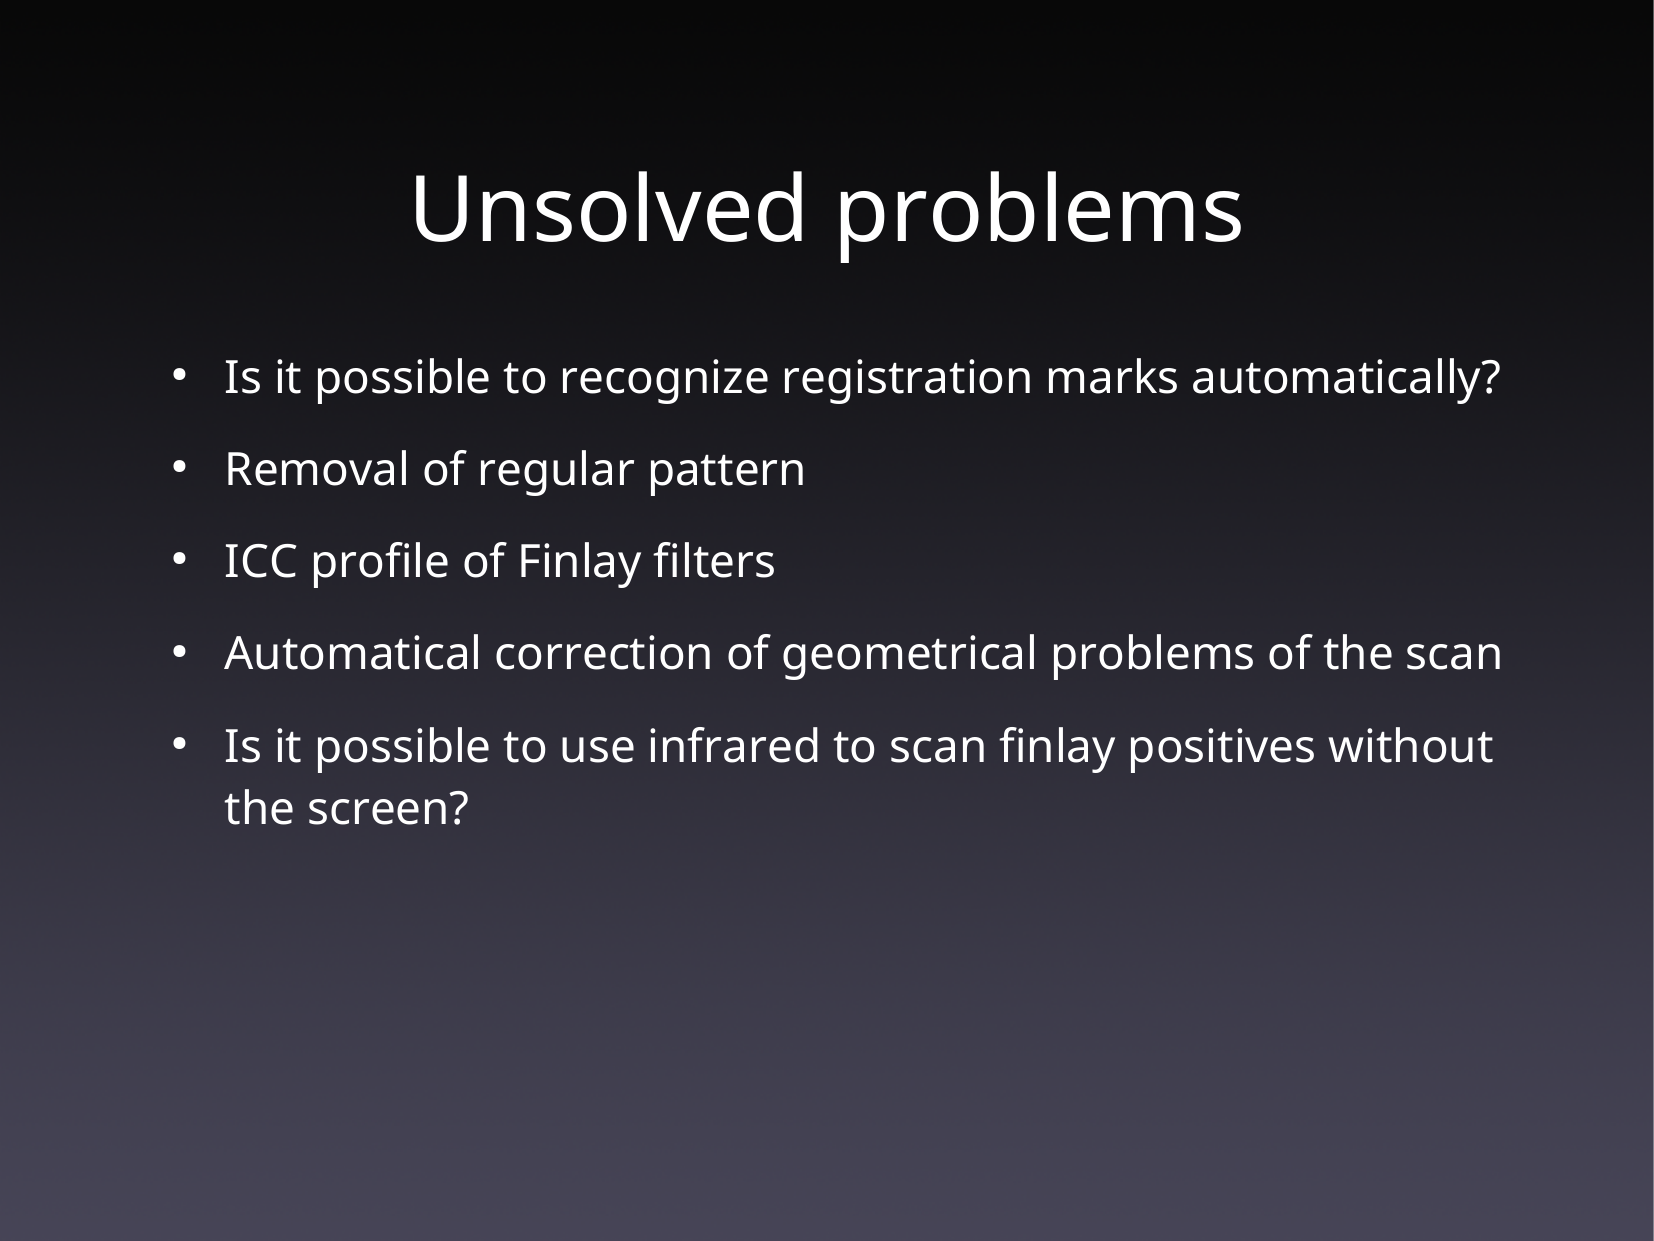

# Unsolved problems
Is it possible to recognize registration marks automatically?
Removal of regular pattern
ICC profile of Finlay filters
Automatical correction of geometrical problems of the scan
Is it possible to use infrared to scan finlay positives without the screen?